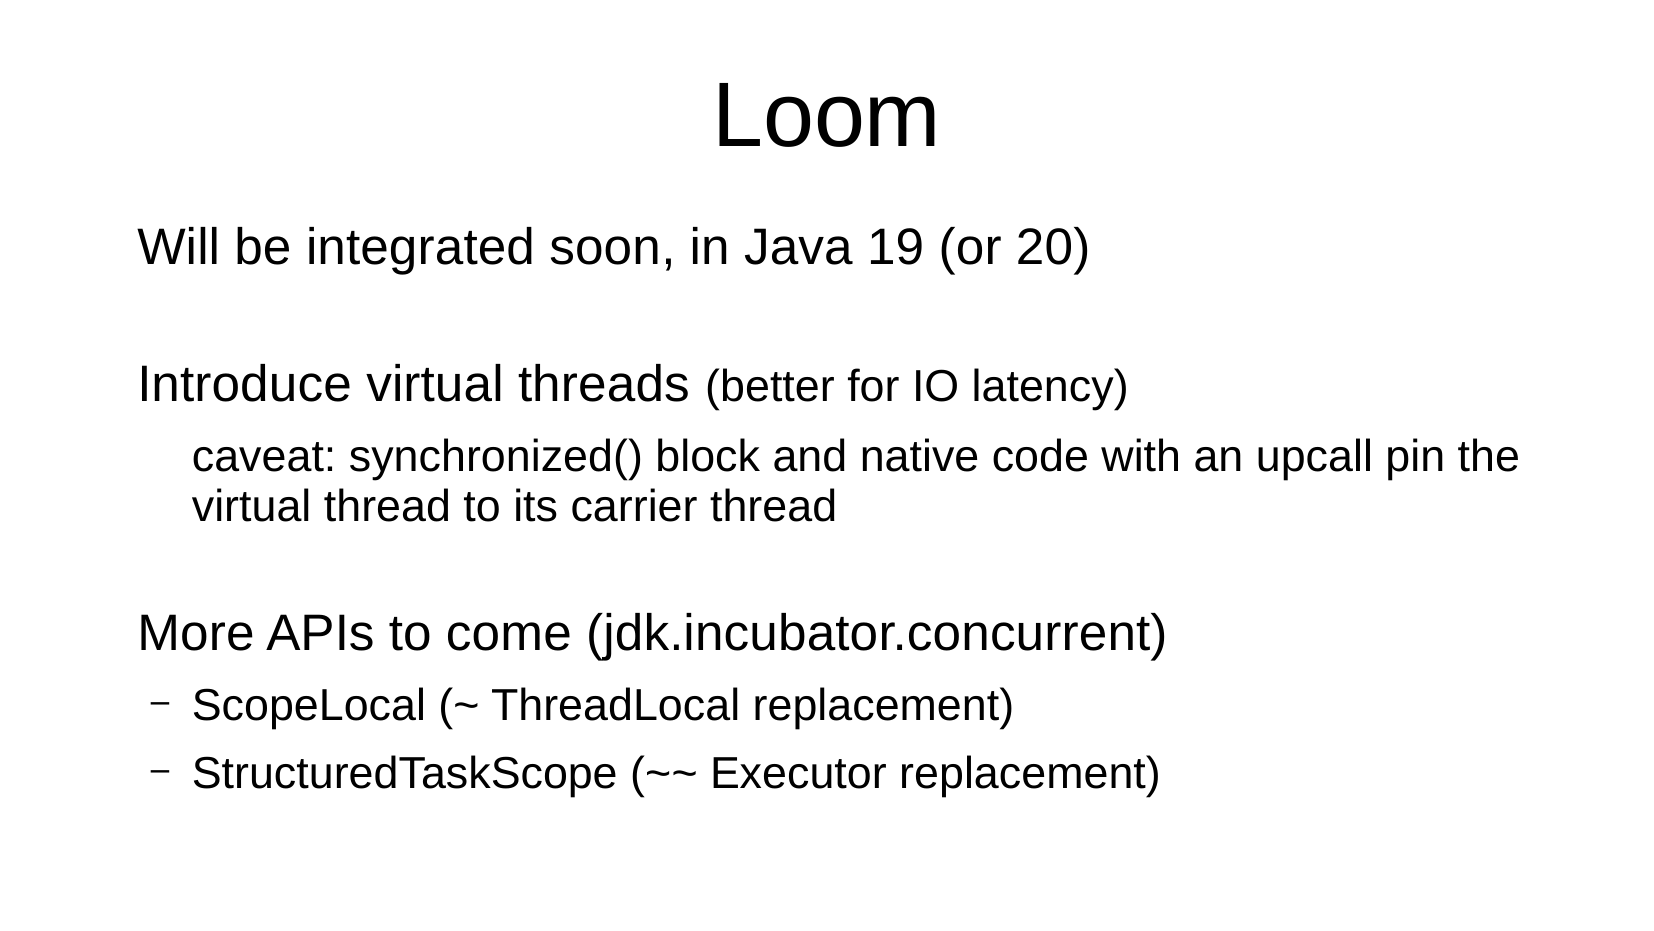

# Loom
Will be integrated soon, in Java 19 (or 20)
Introduce virtual threads (better for IO latency)
caveat: synchronized() block and native code with an upcall pin the virtual thread to its carrier thread
More APIs to come (jdk.incubator.concurrent)
ScopeLocal (~ ThreadLocal replacement)
StructuredTaskScope (~~ Executor replacement)